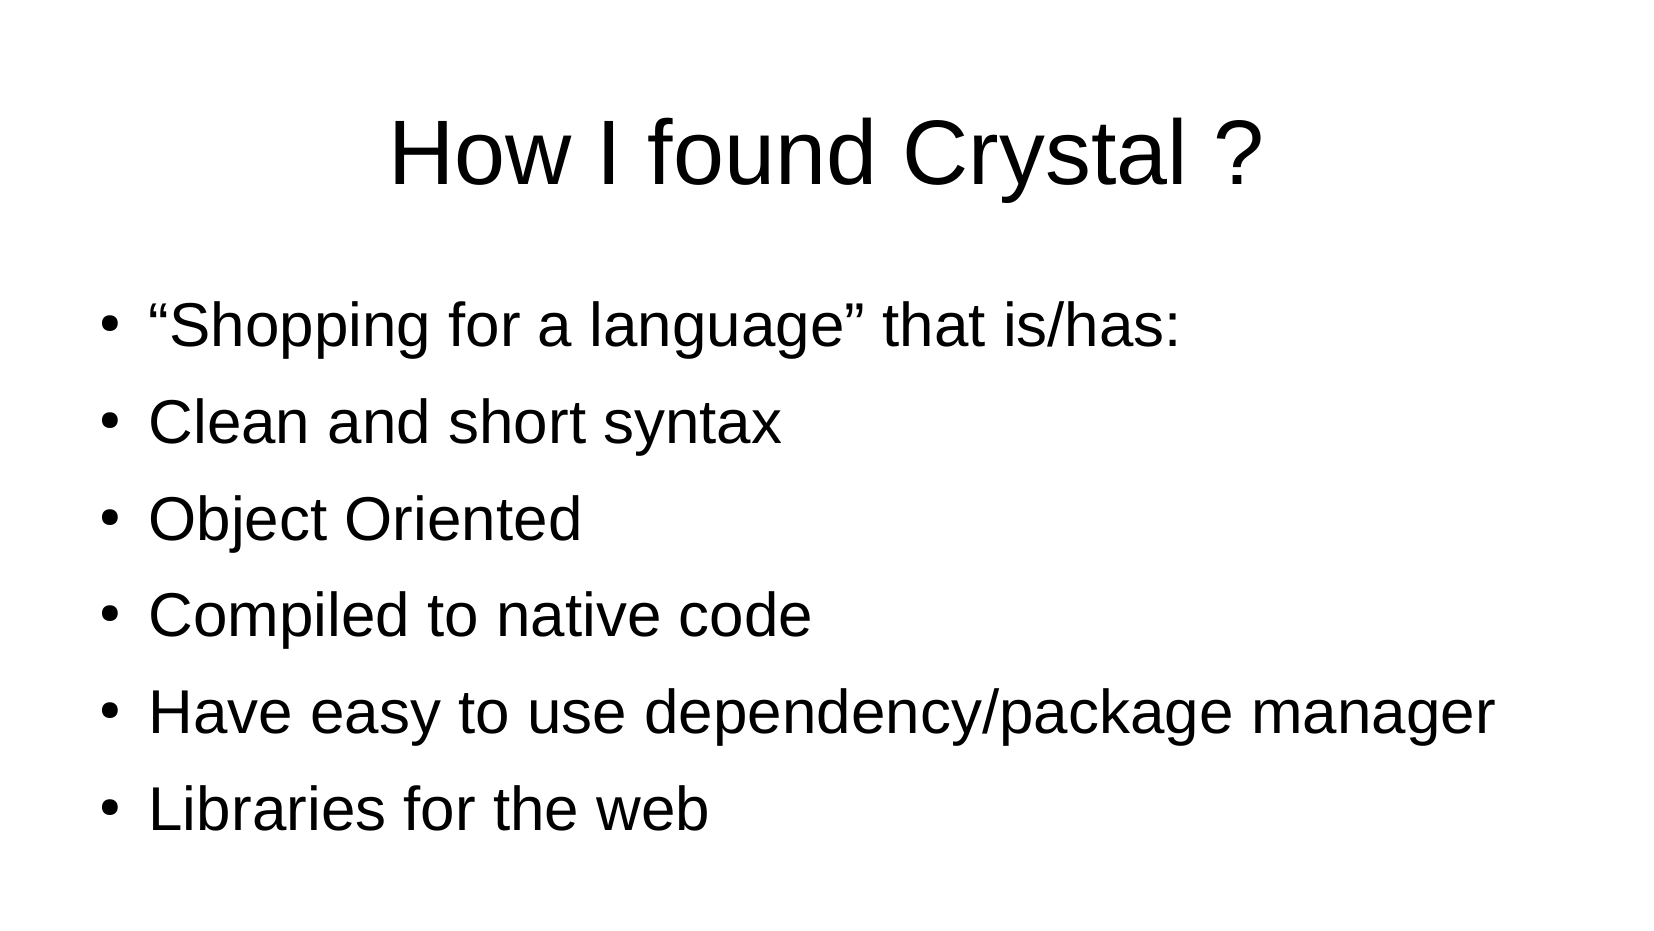

# How I found Crystal ?
“Shopping for a language” that is/has:
Clean and short syntax
Object Oriented
Compiled to native code
Have easy to use dependency/package manager
Libraries for the web